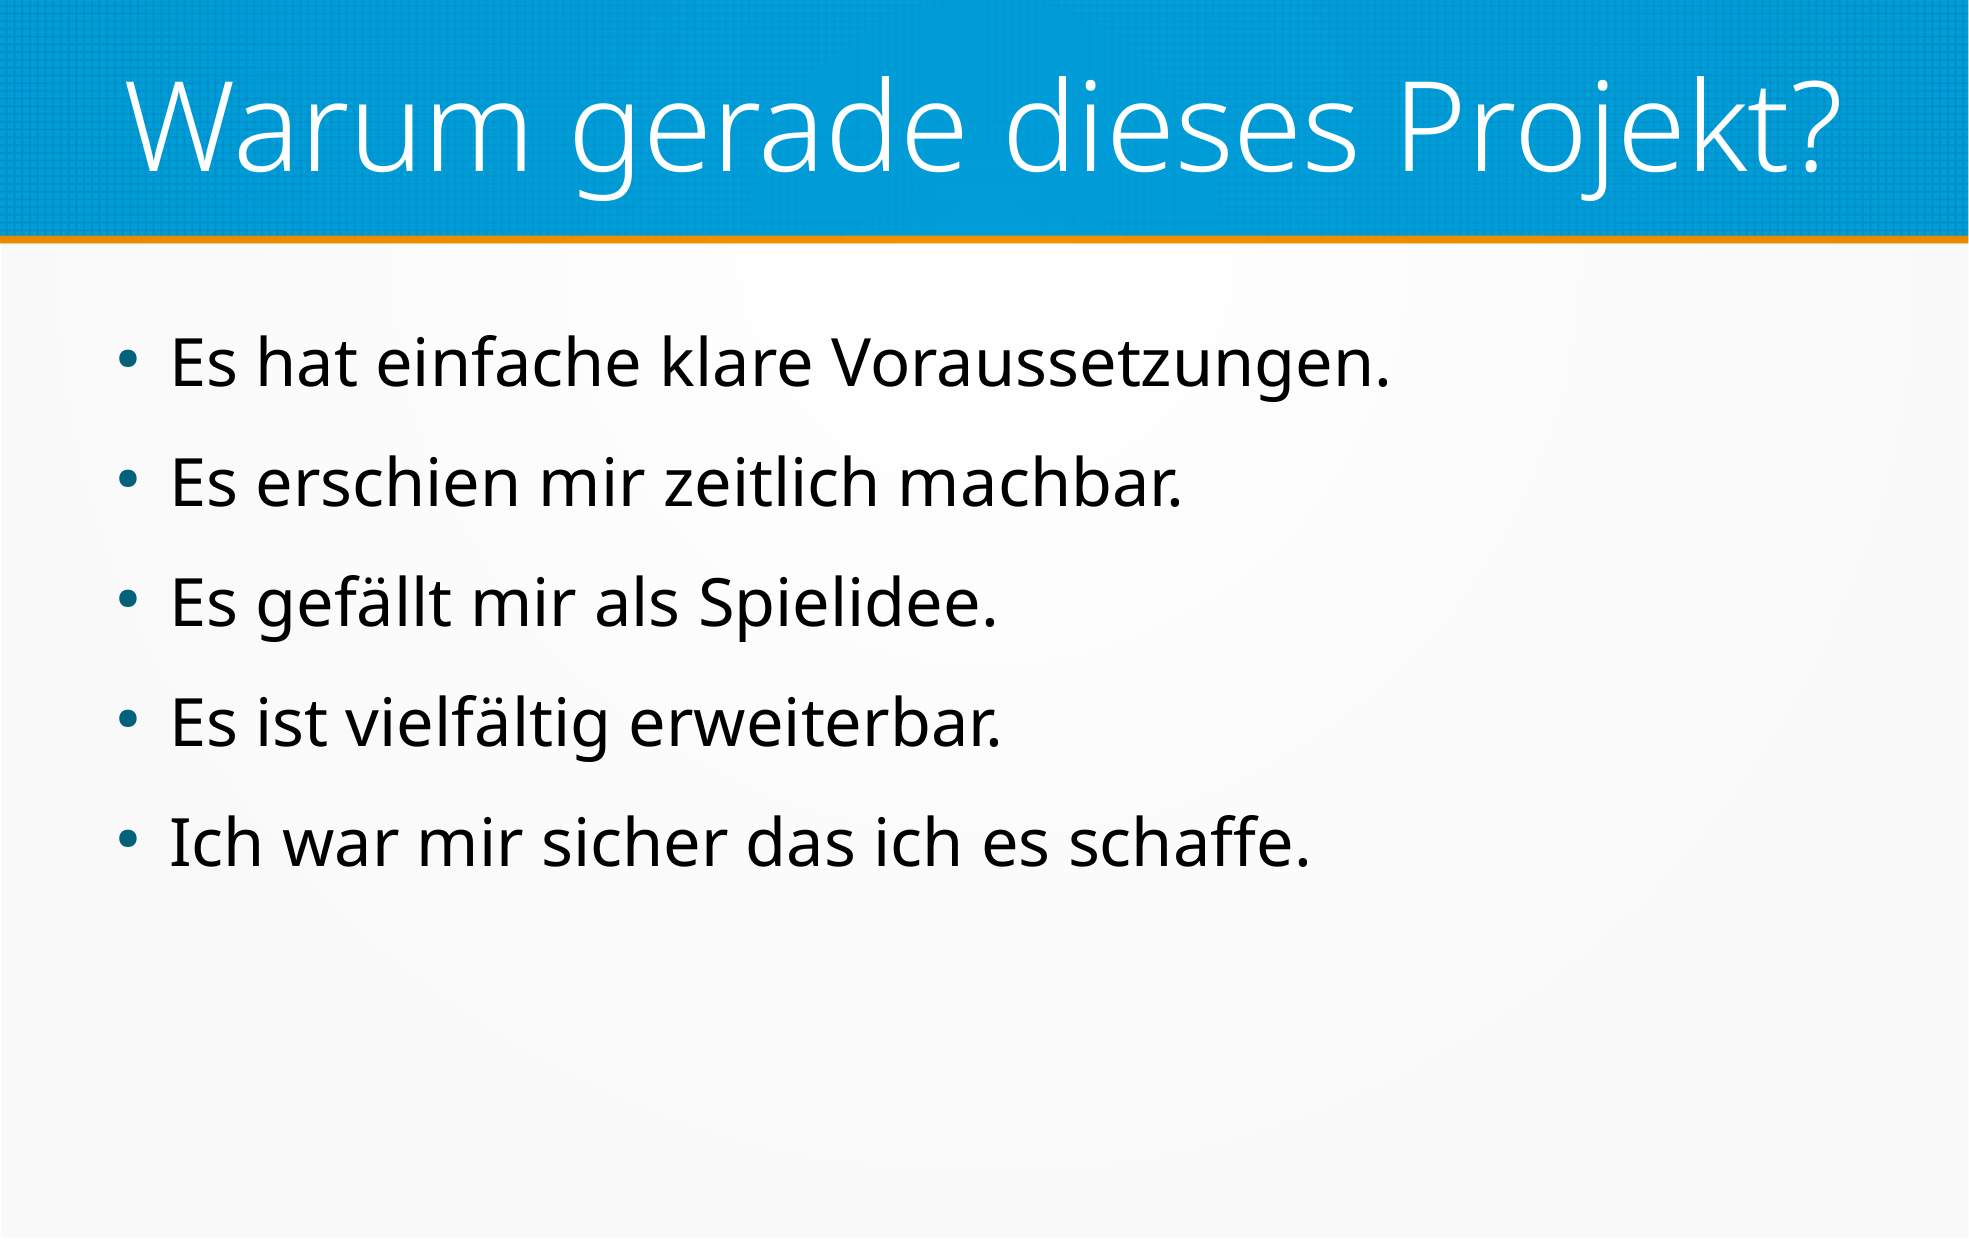

# Warum gerade dieses Projekt?
Es hat einfache klare Voraussetzungen.
Es erschien mir zeitlich machbar.
Es gefällt mir als Spielidee.
Es ist vielfältig erweiterbar.
Ich war mir sicher das ich es schaffe.